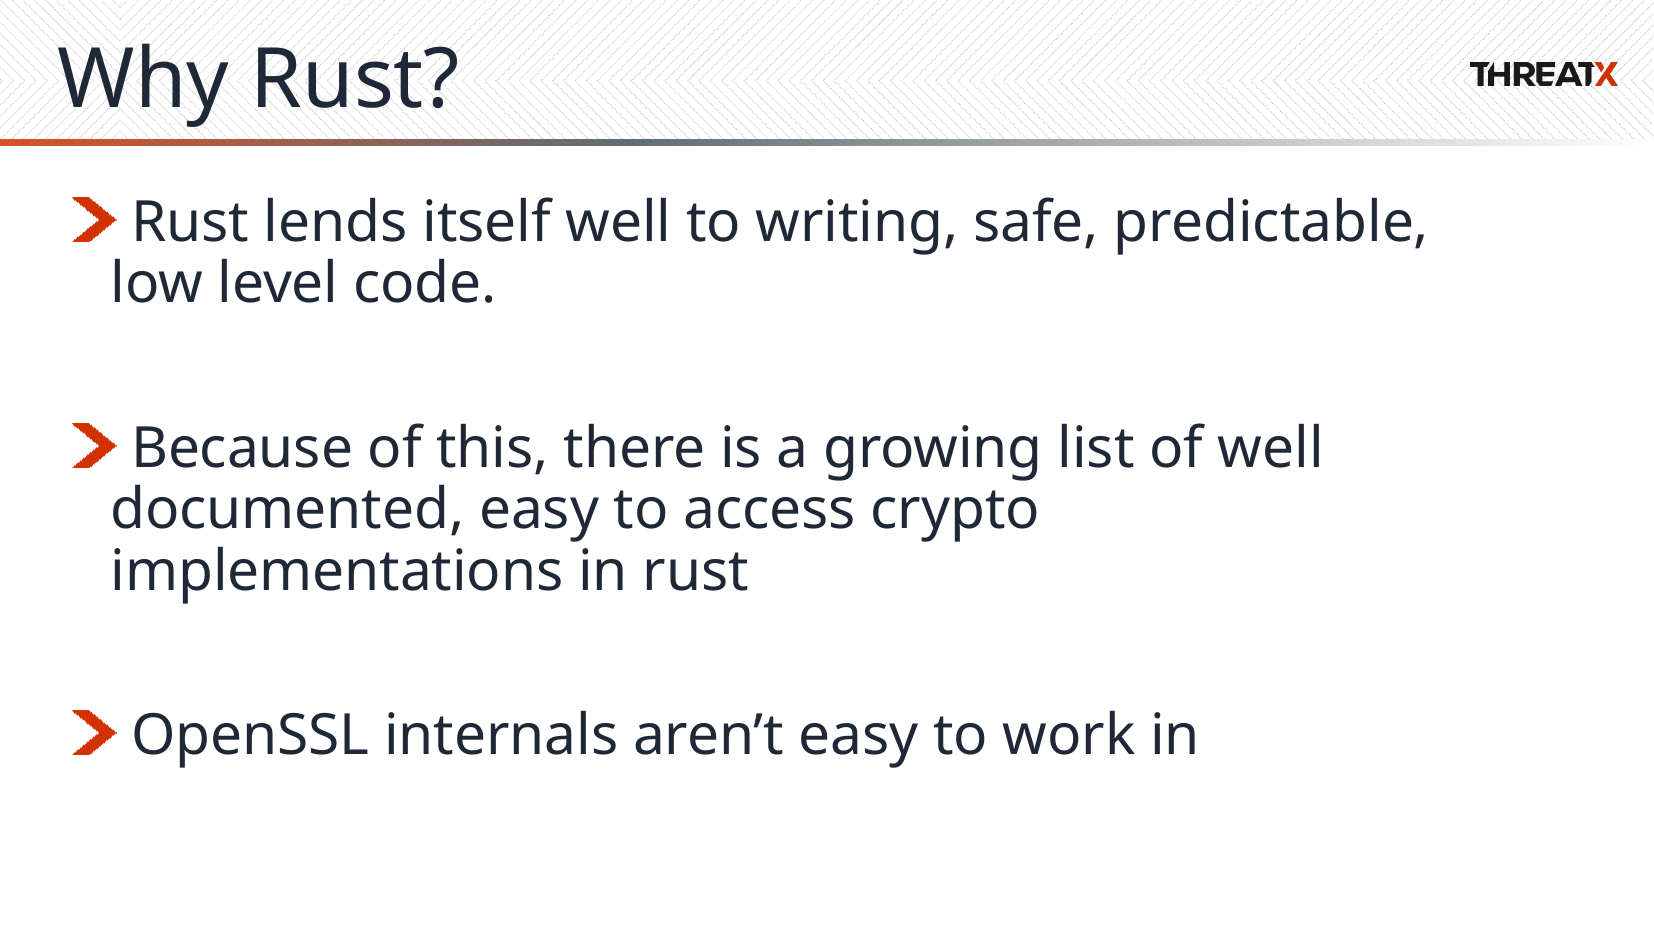

# Why Rust?
 Rust lends itself well to writing, safe, predictable, low level code.
 Because of this, there is a growing list of well documented, easy to access crypto implementations in rust
 OpenSSL internals aren’t easy to work in